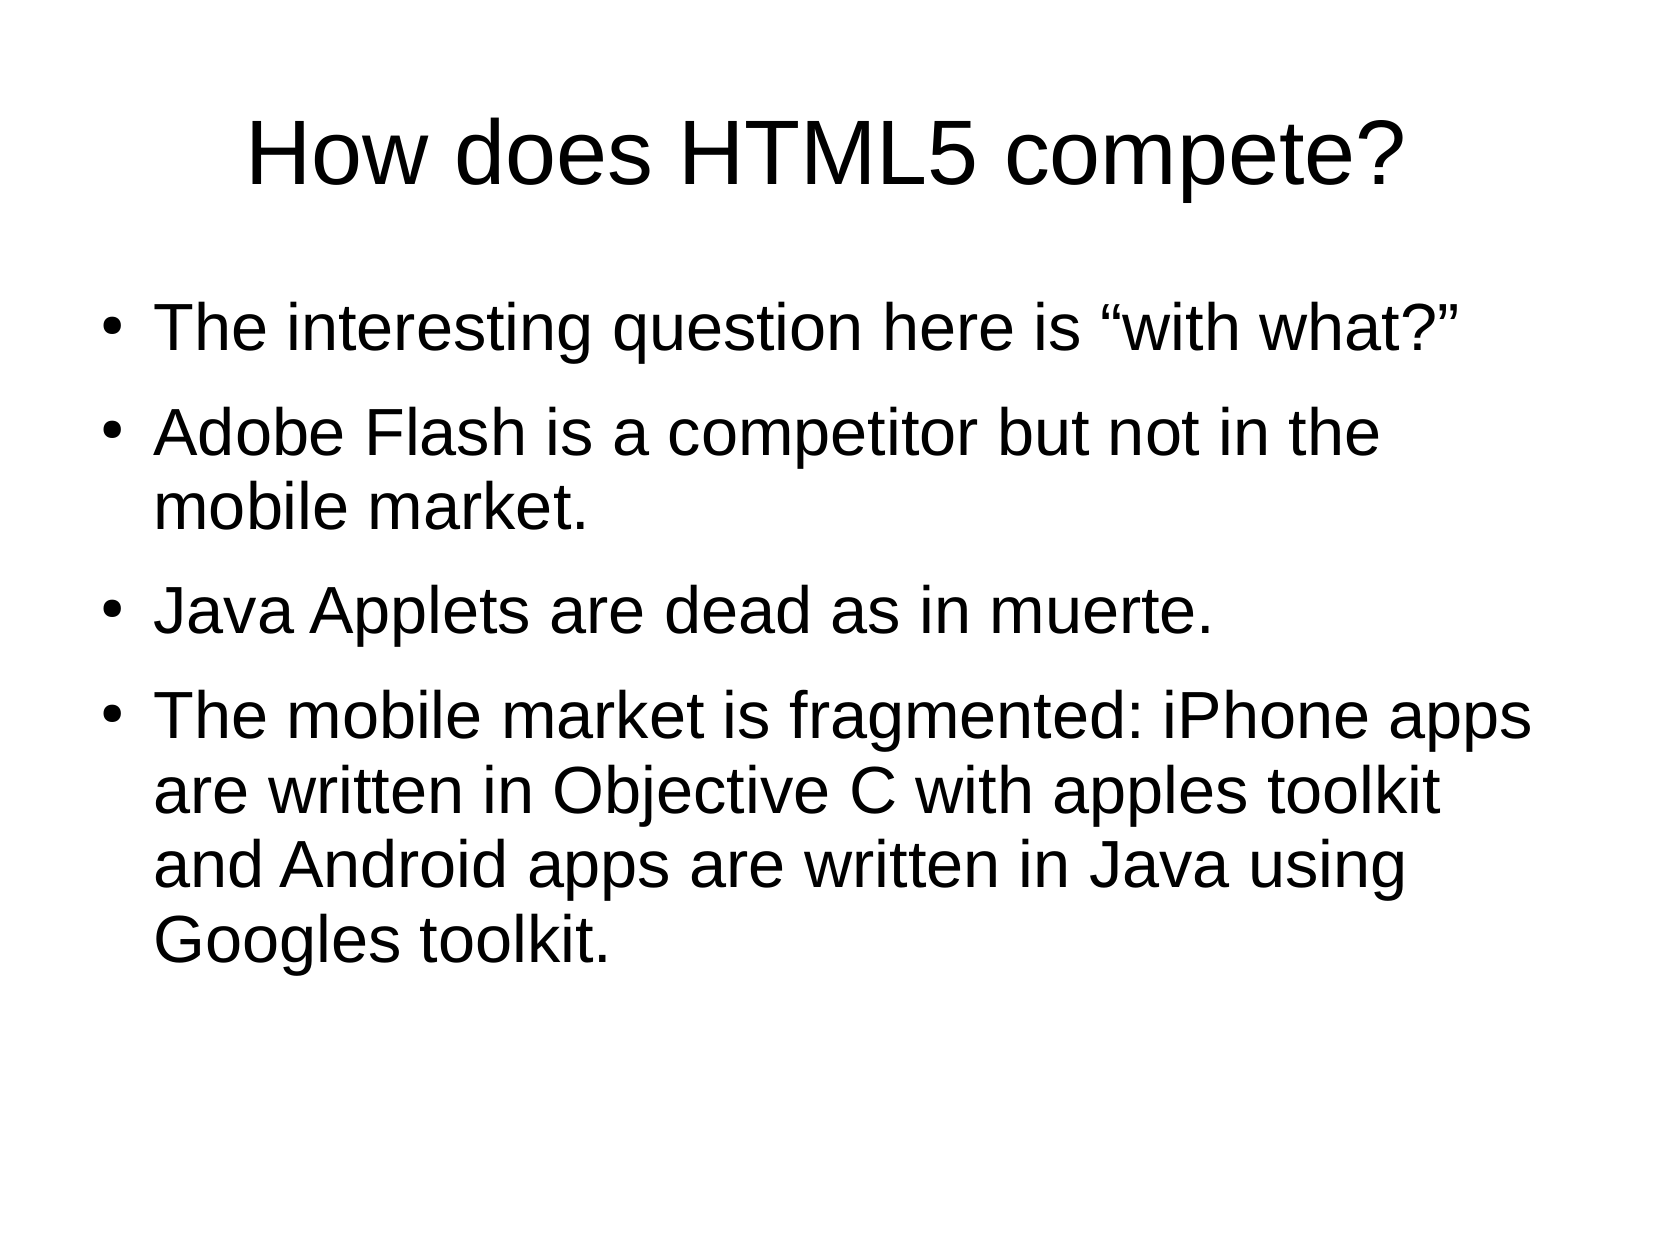

# How does HTML5 compete?
The interesting question here is “with what?”
Adobe Flash is a competitor but not in the mobile market.
Java Applets are dead as in muerte.
The mobile market is fragmented: iPhone apps are written in Objective C with apples toolkit and Android apps are written in Java using Googles toolkit.